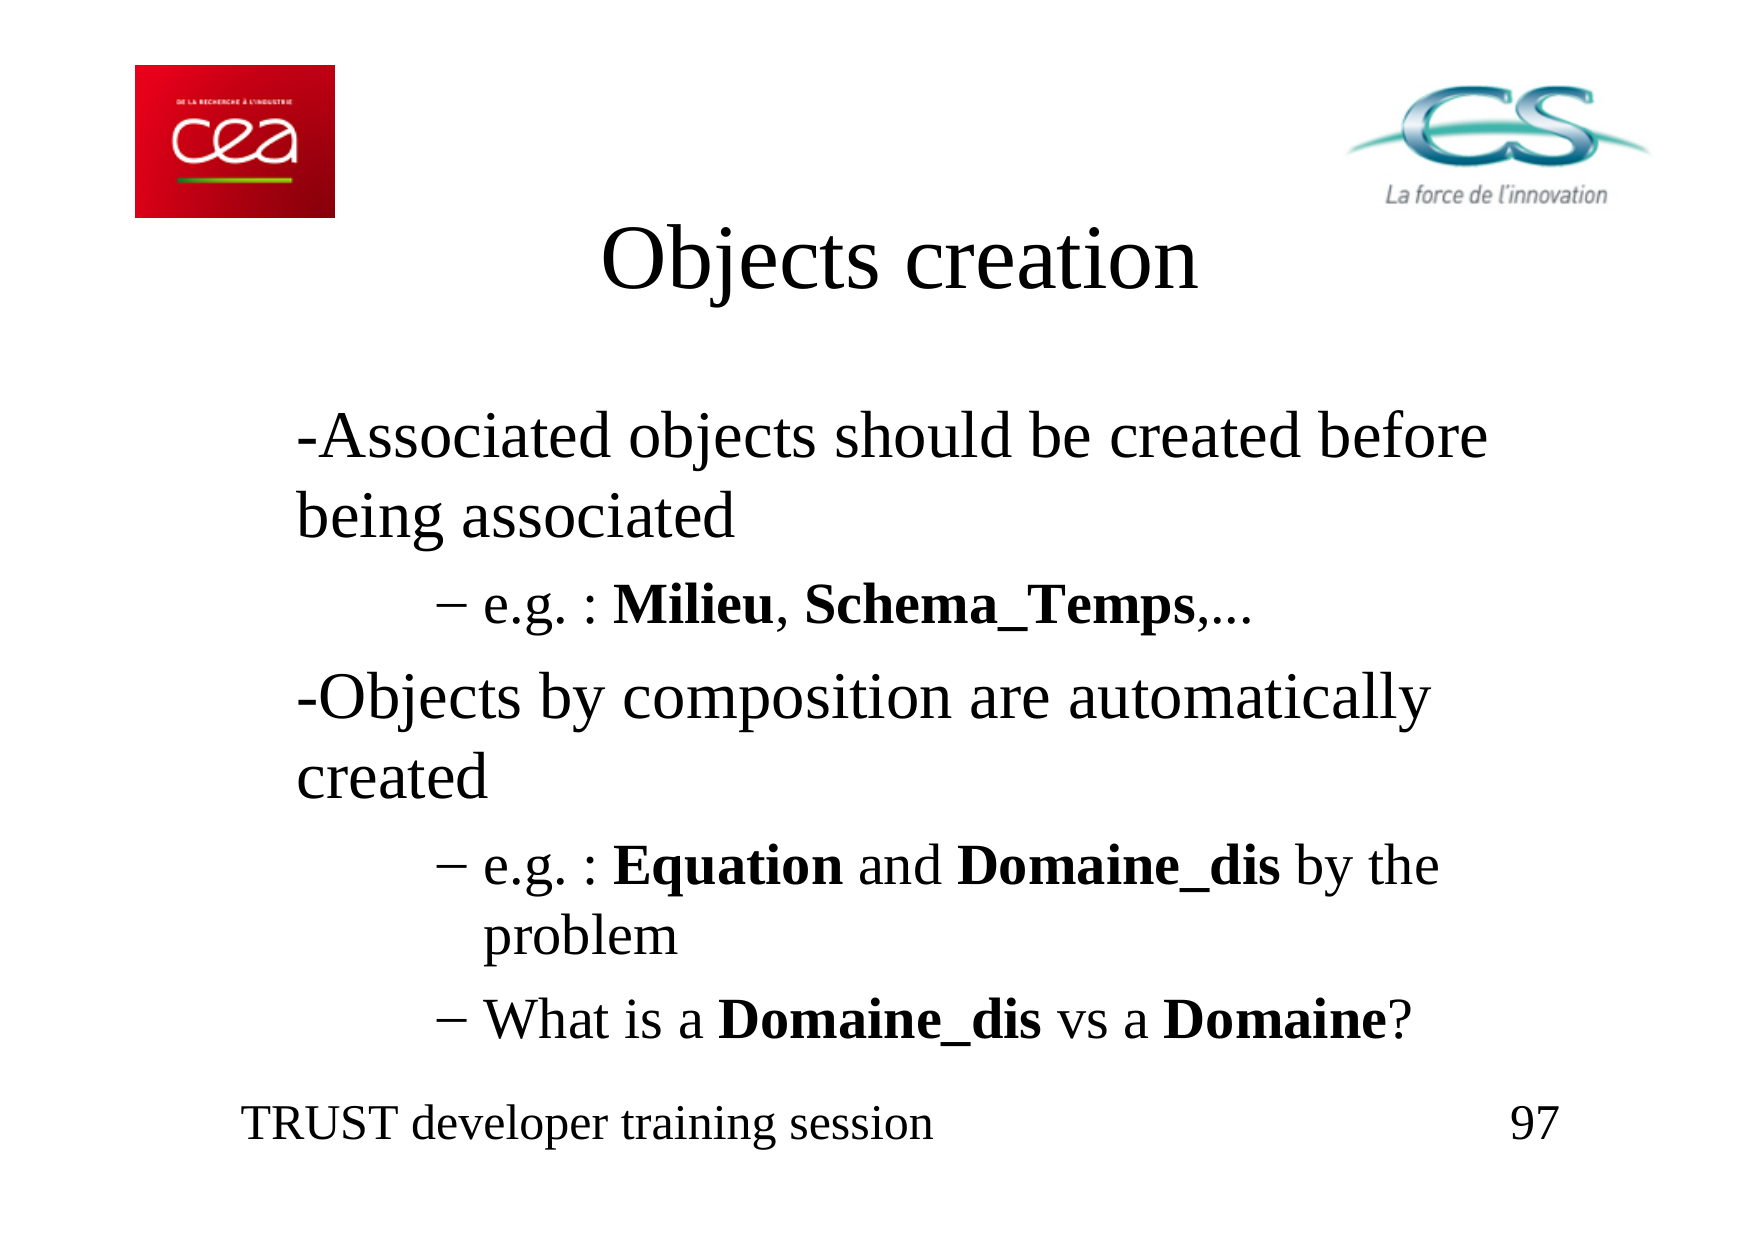

# Objects creation
-Associated objects should be created before being associated
e.g. : Milieu, Schema_Temps,...
-Objects by composition are automatically created
e.g. : Equation and Domaine_dis by the problem
What is a Domaine_dis vs a Domaine?
TRUST developer training session
97